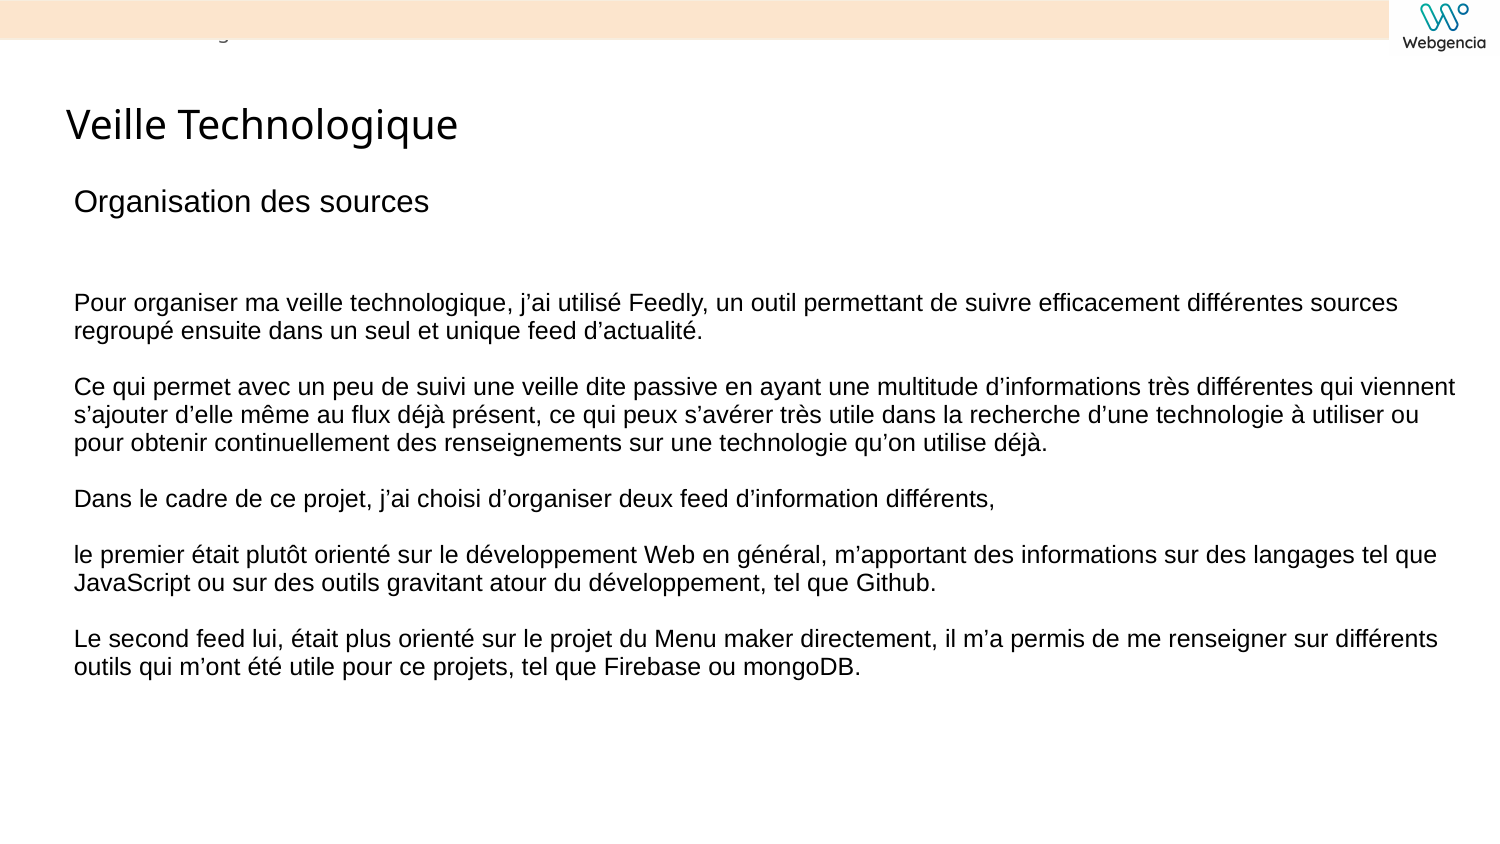

Présentation de l’usage du no-code
# Veille Technologique
Organisation des sources
Pour organiser ma veille technologique, j’ai utilisé Feedly, un outil permettant de suivre efficacement différentes sources regroupé ensuite dans un seul et unique feed d’actualité.
Ce qui permet avec un peu de suivi une veille dite passive en ayant une multitude d’informations très différentes qui viennent s’ajouter d’elle même au flux déjà présent, ce qui peux s’avérer très utile dans la recherche d’une technologie à utiliser ou pour obtenir continuellement des renseignements sur une technologie qu’on utilise déjà.
Dans le cadre de ce projet, j’ai choisi d’organiser deux feed d’information différents,
le premier était plutôt orienté sur le développement Web en général, m’apportant des informations sur des langages tel que JavaScript ou sur des outils gravitant atour du développement, tel que Github.
Le second feed lui, était plus orienté sur le projet du Menu maker directement, il m’a permis de me renseigner sur différents outils qui m’ont été utile pour ce projets, tel que Firebase ou mongoDB.